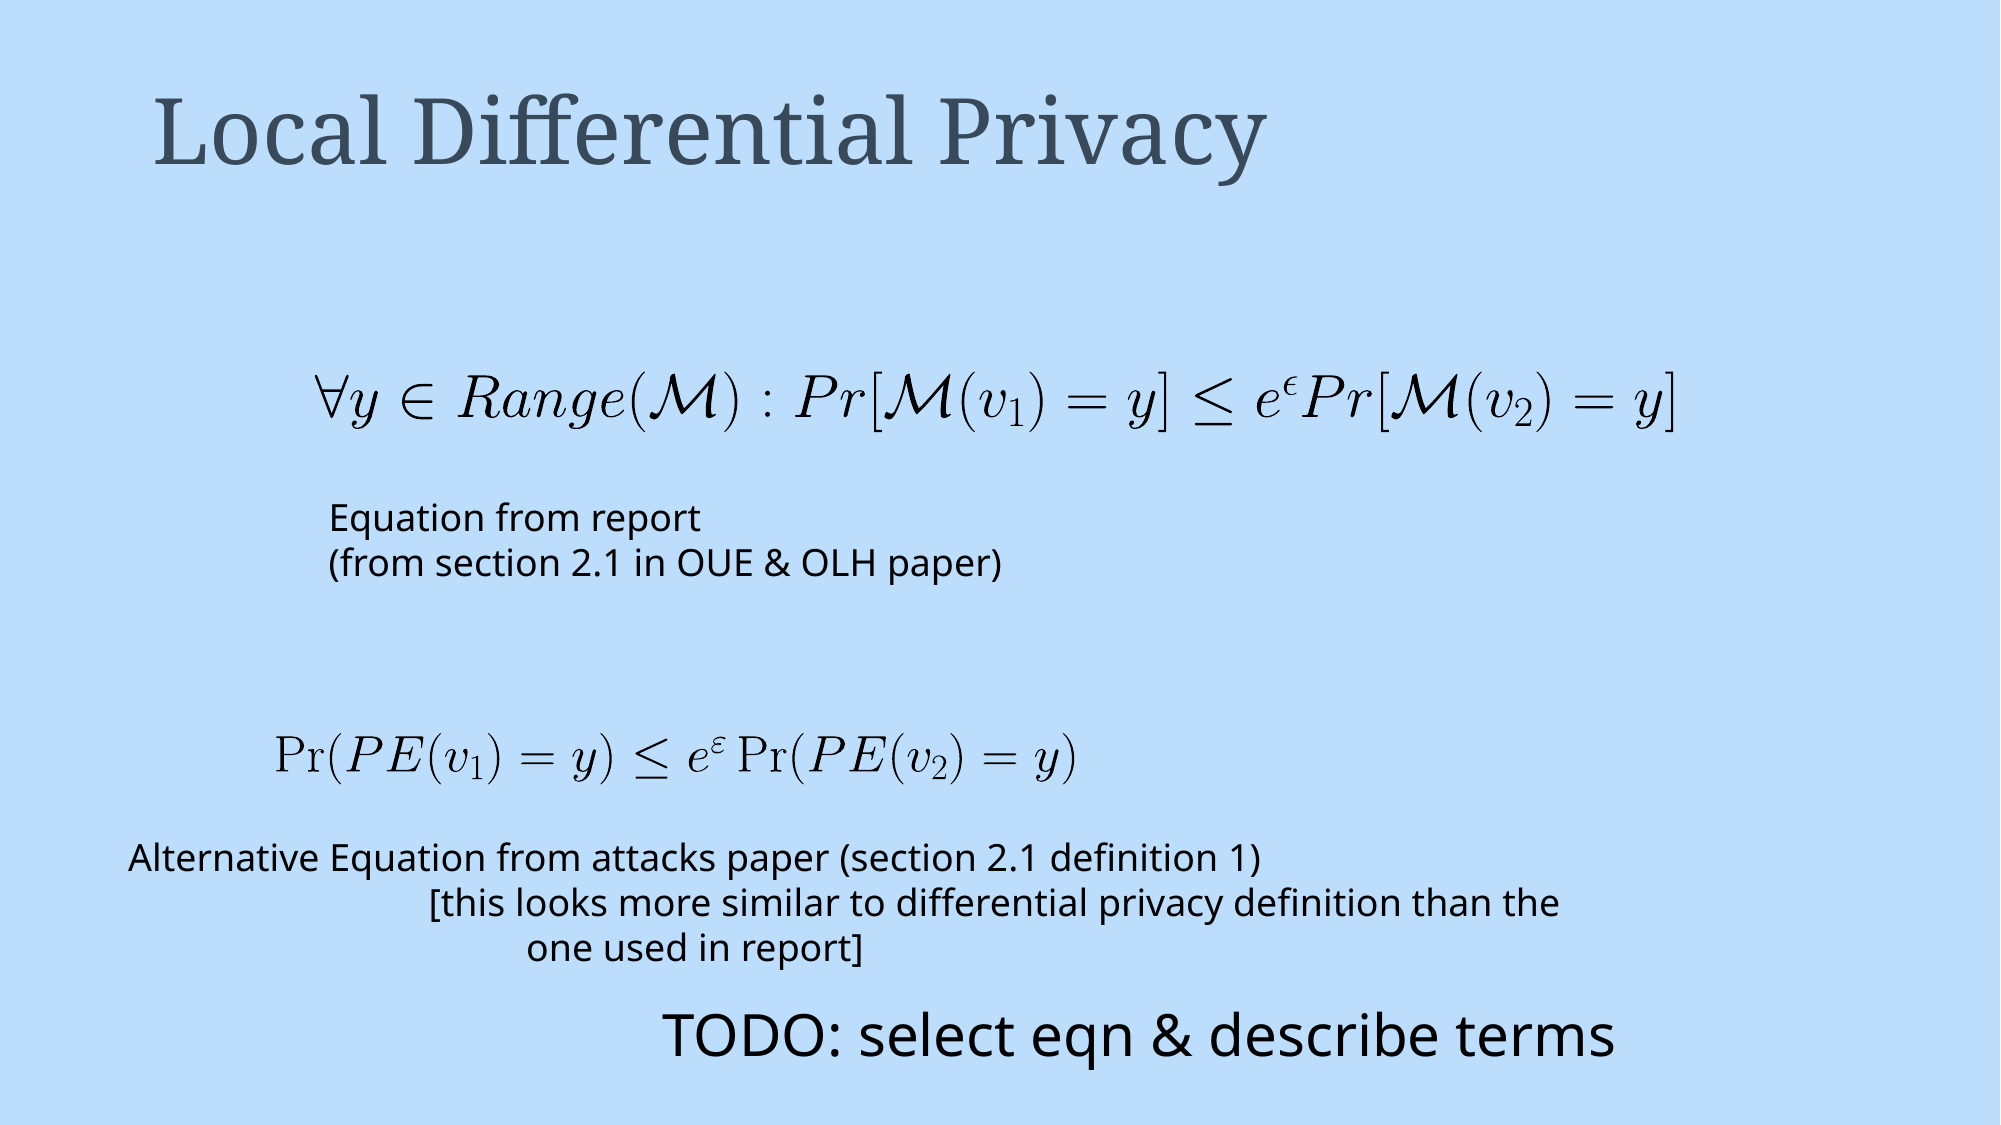

# Local Differential Privacy
Equation from report​
(from section 2.1 in OUE & OLH paper)
Alternative Equation from attacks paper (section 2.1 definition 1)​
 [this looks more similar to differential privacy definition than the one used in report]
TODO: select eqn & describe terms​
​​
​